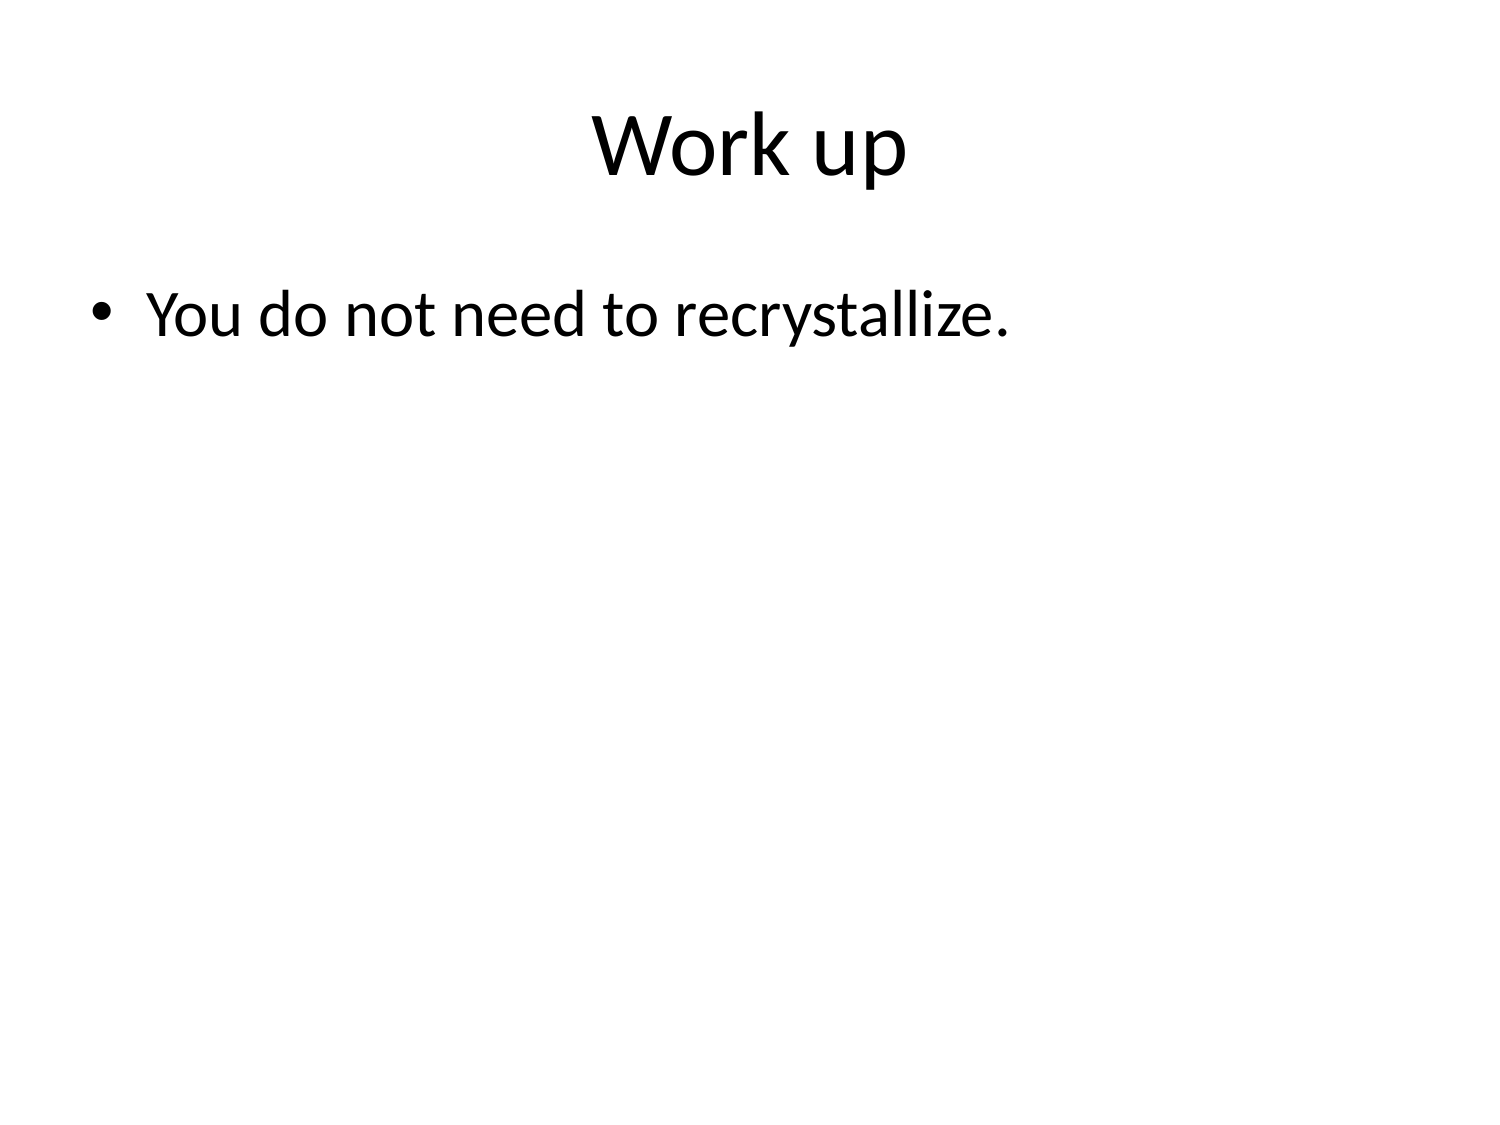

# Work up
You do not need to recrystallize.